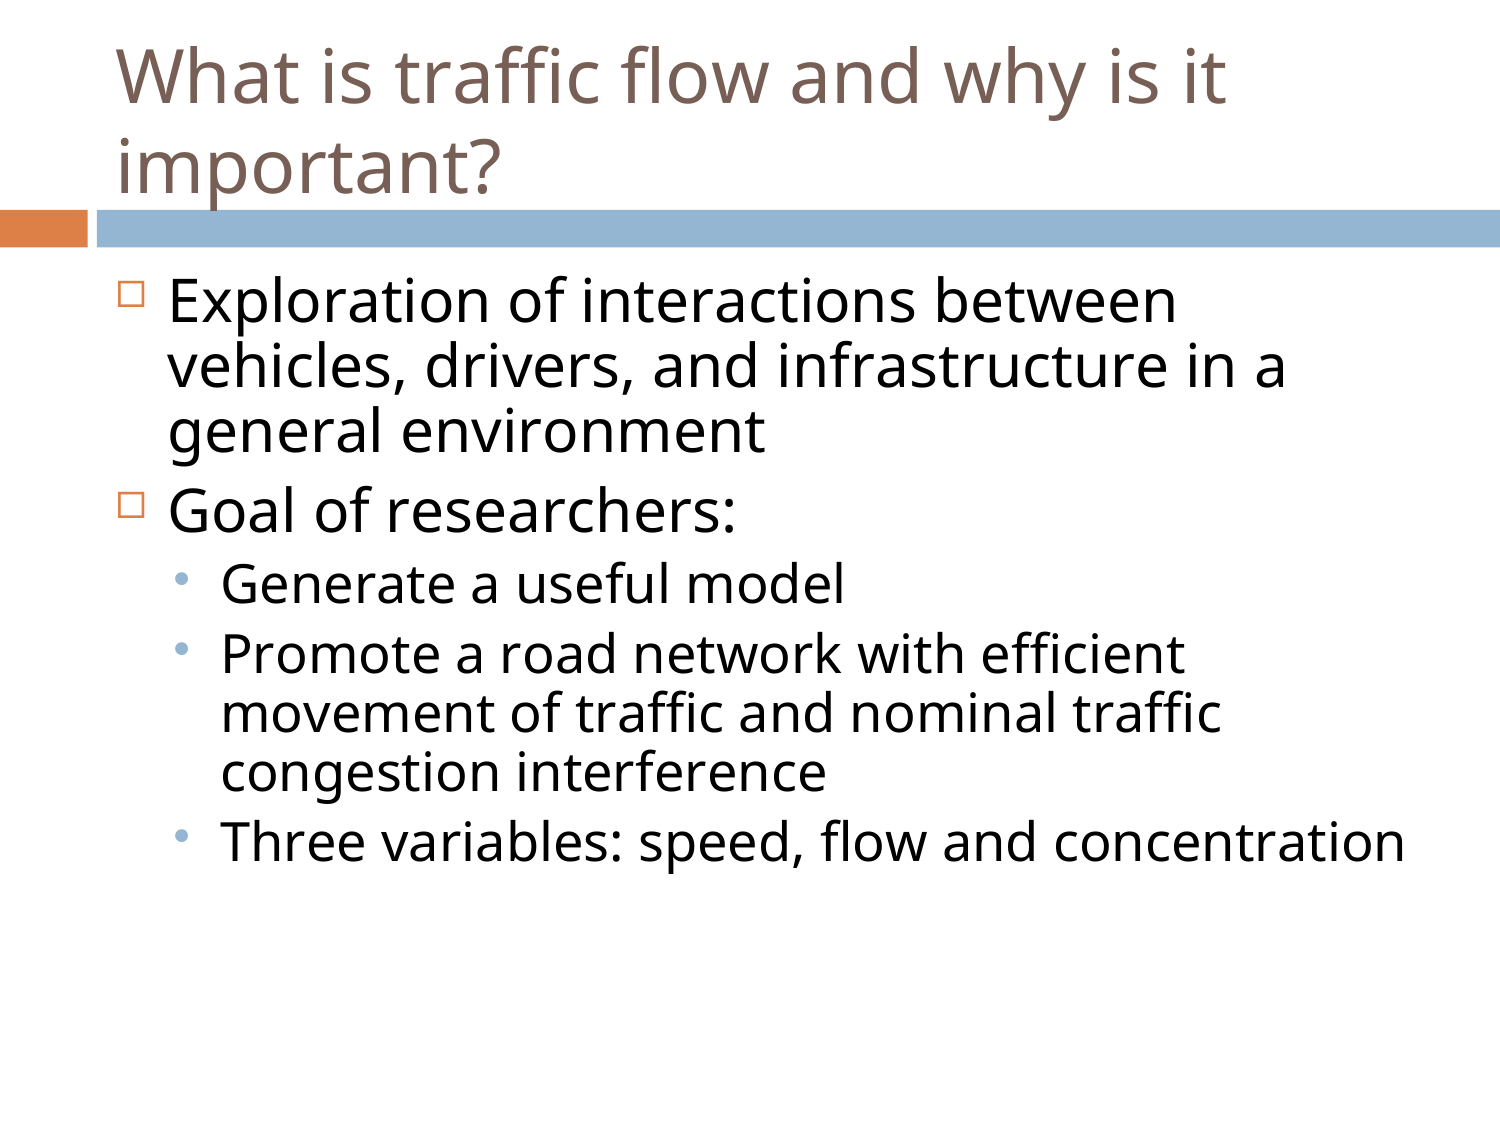

# What is traffic flow and why is it important?
Exploration of interactions between vehicles, drivers, and infrastructure in a general environment
Goal of researchers:
Generate a useful model
Promote a road network with efficient movement of traffic and nominal traffic congestion interference
Three variables: speed, flow and concentration